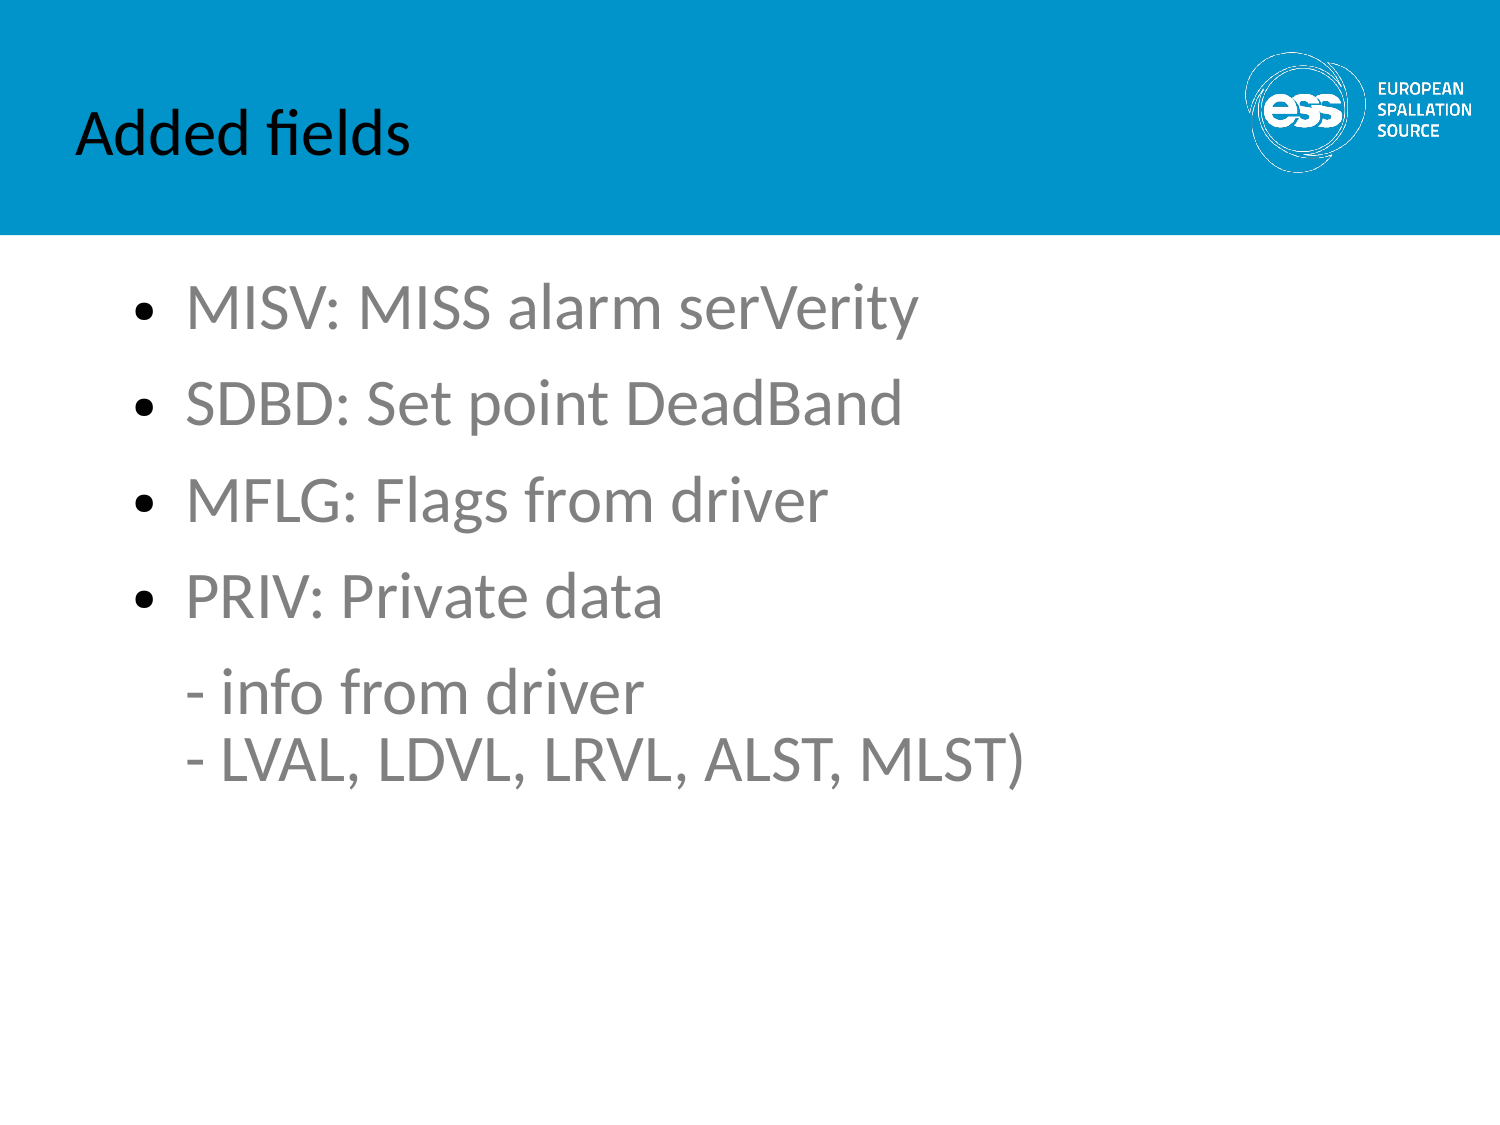

# Added fields
MISV: MISS alarm serVerity
SDBD: Set point DeadBand
MFLG: Flags from driver
PRIV: Private data
- info from driver
- LVAL, LDVL, LRVL, ALST, MLST)